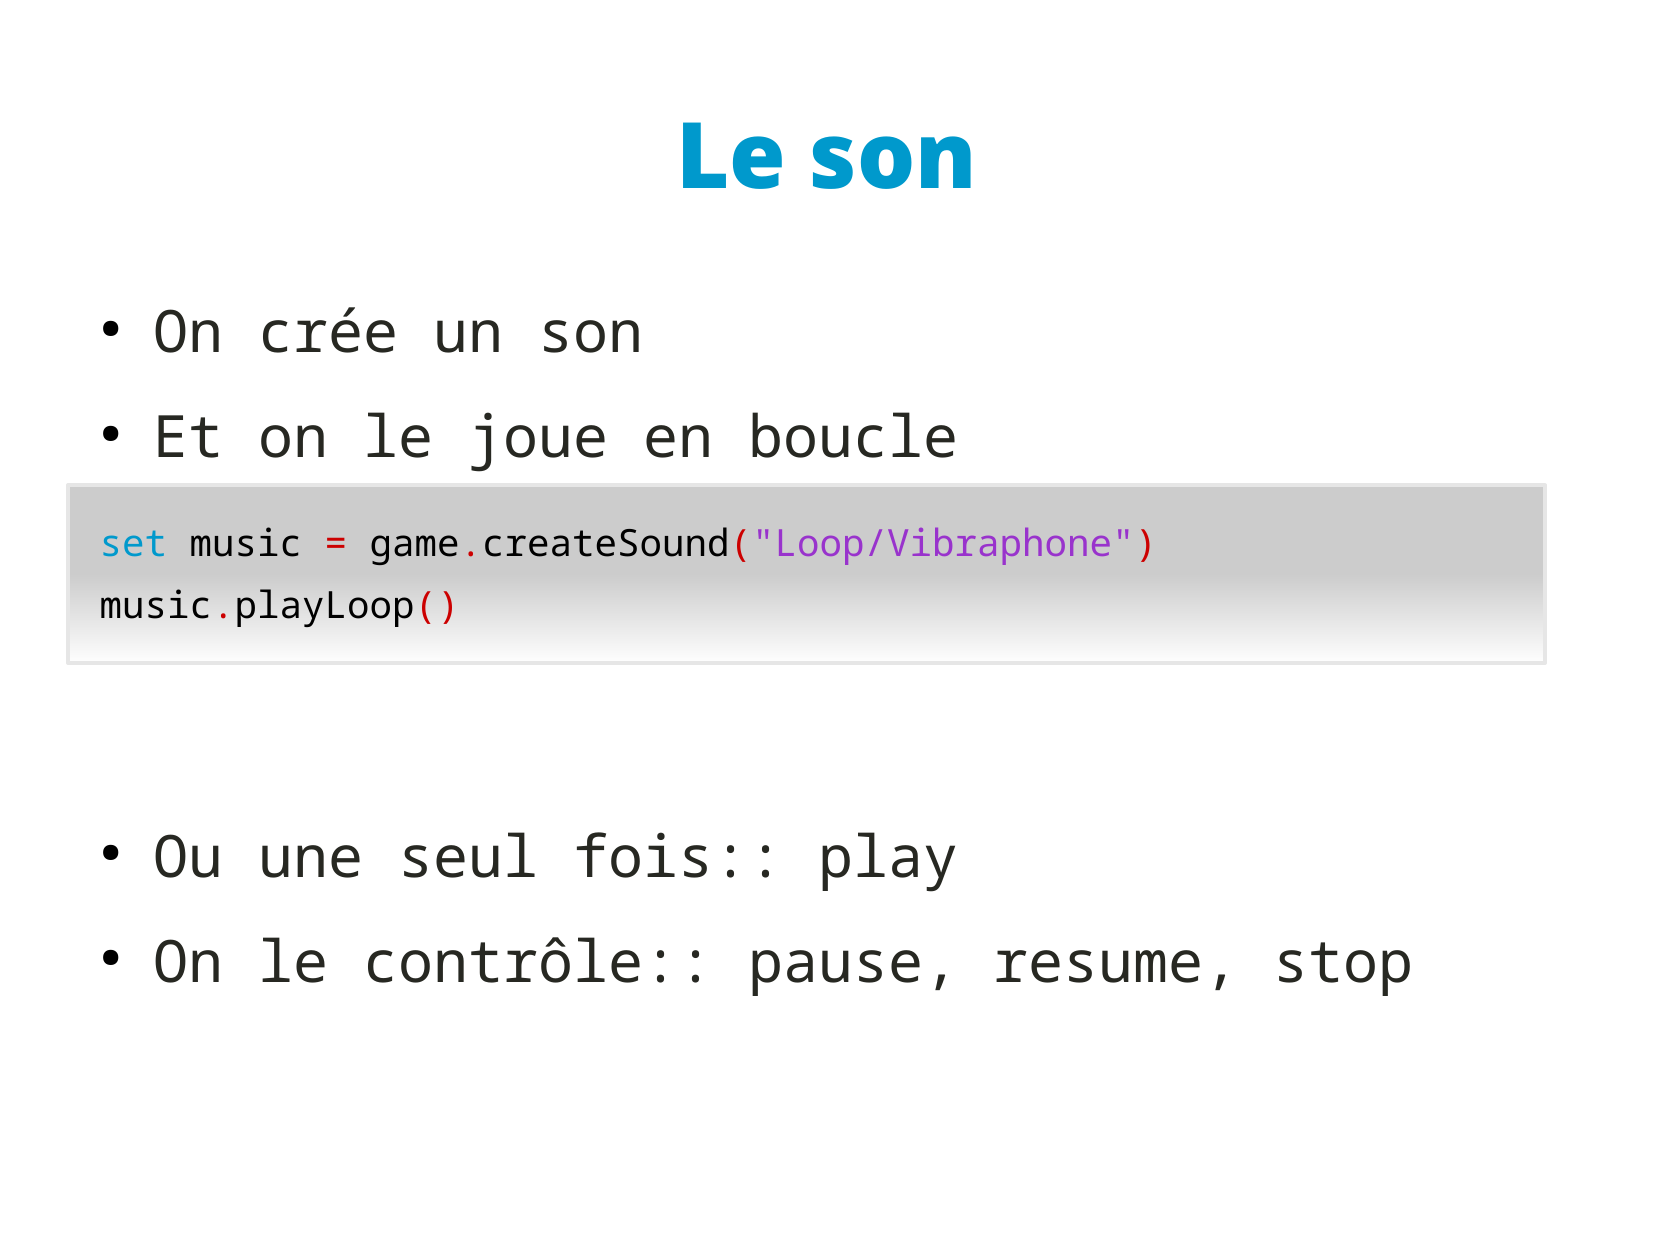

# Le son
On crée un son
Et on le joue en boucle
Ou une seul fois:: play
On le contrôle:: pause, resume, stop
set music = game.createSound("Loop/Vibraphone")
music.playLoop()